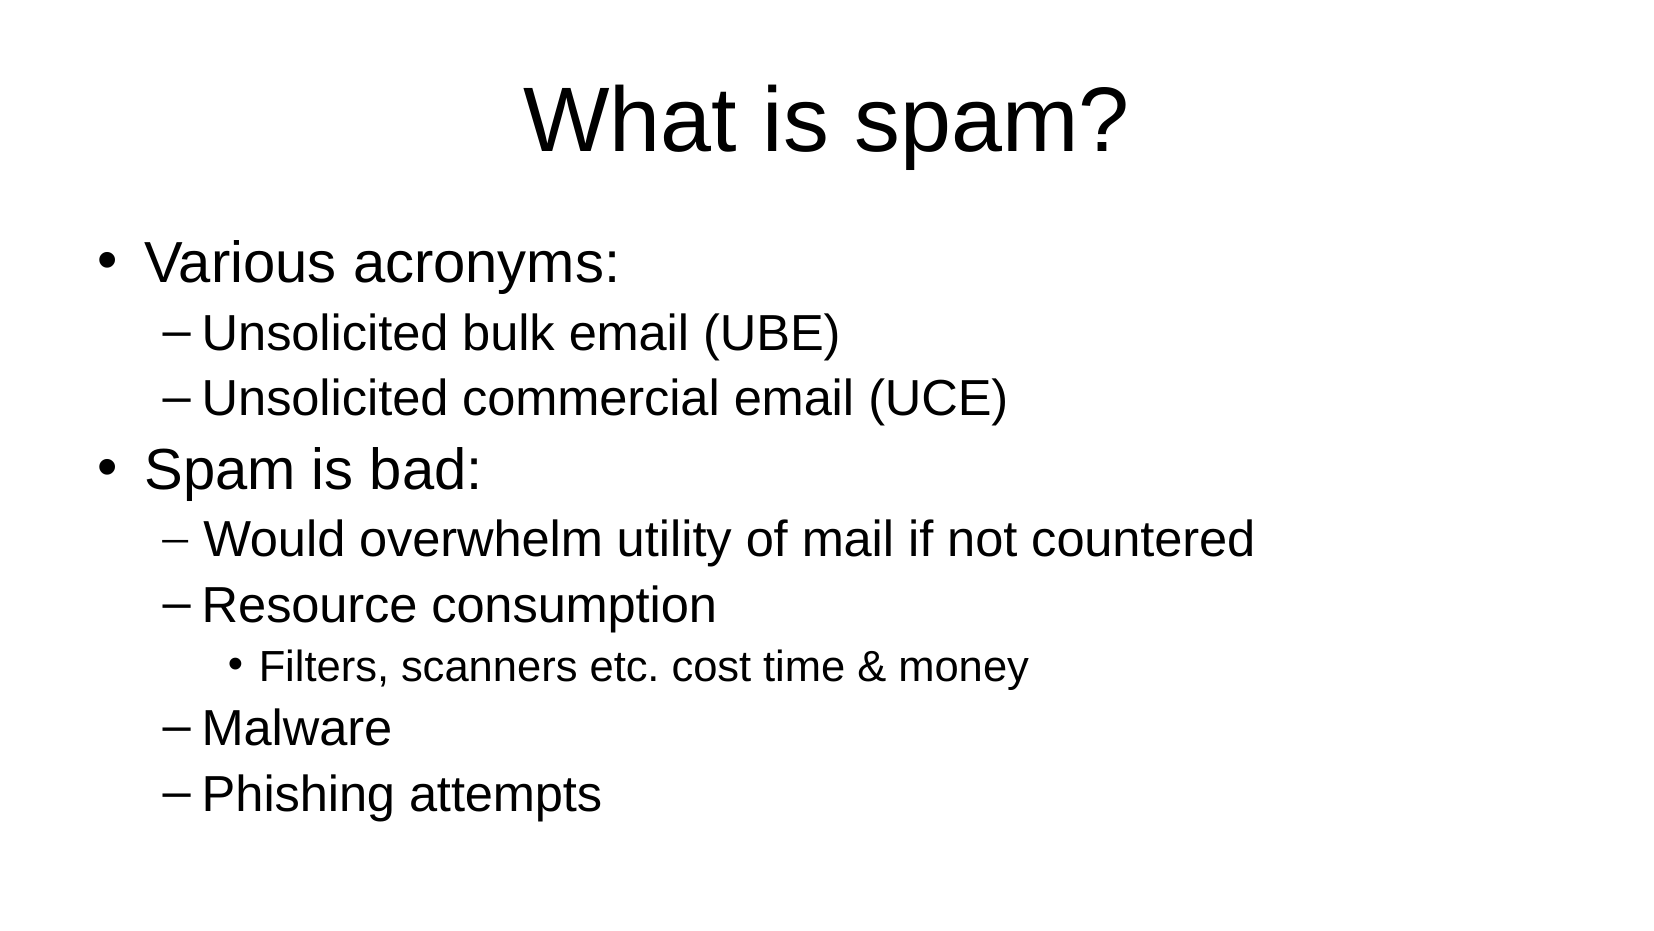

# What is spam?
Various acronyms:
Unsolicited bulk email (UBE)
Unsolicited commercial email (UCE)
Spam is bad:
Would overwhelm utility of mail if not countered
Resource consumption
Filters, scanners etc. cost time & money
Malware
Phishing attempts